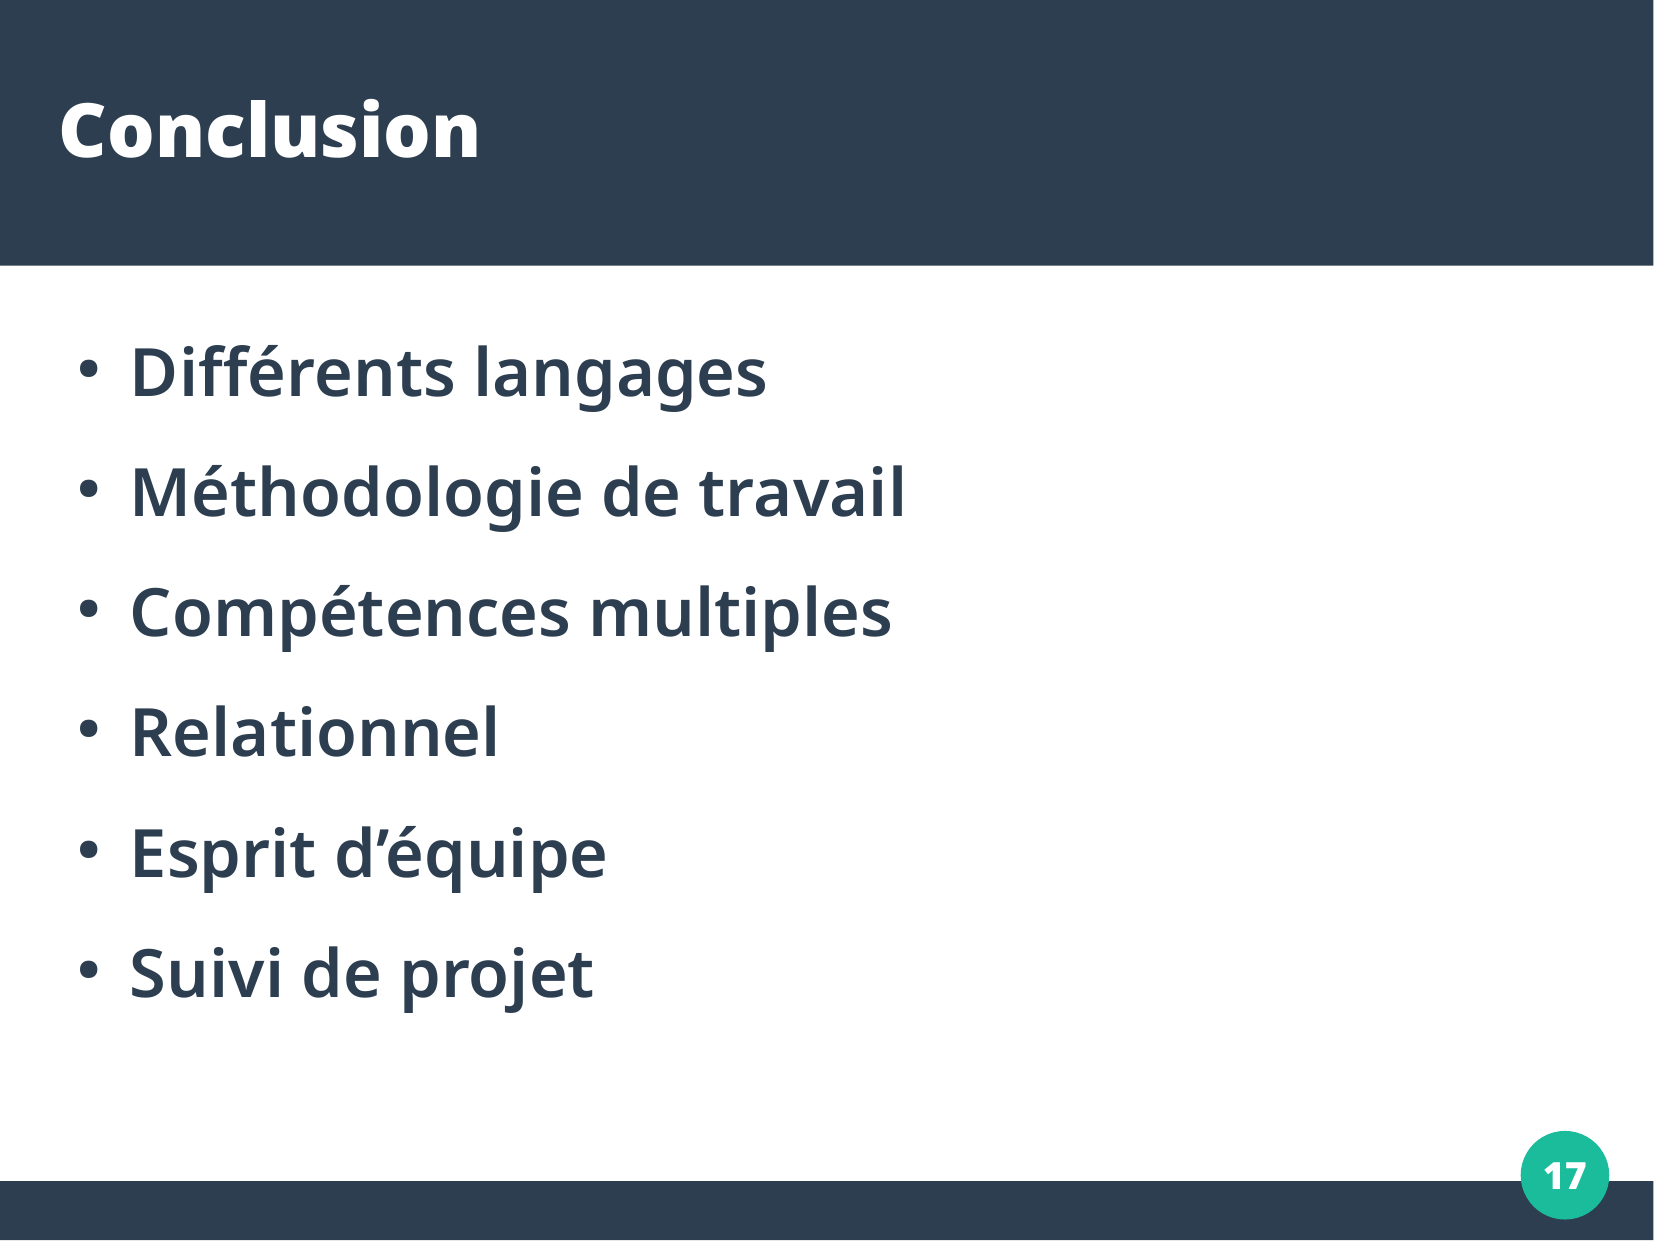

# Conclusion
Différents langages
Méthodologie de travail
Compétences multiples
Relationnel
Esprit d’équipe
Suivi de projet
17